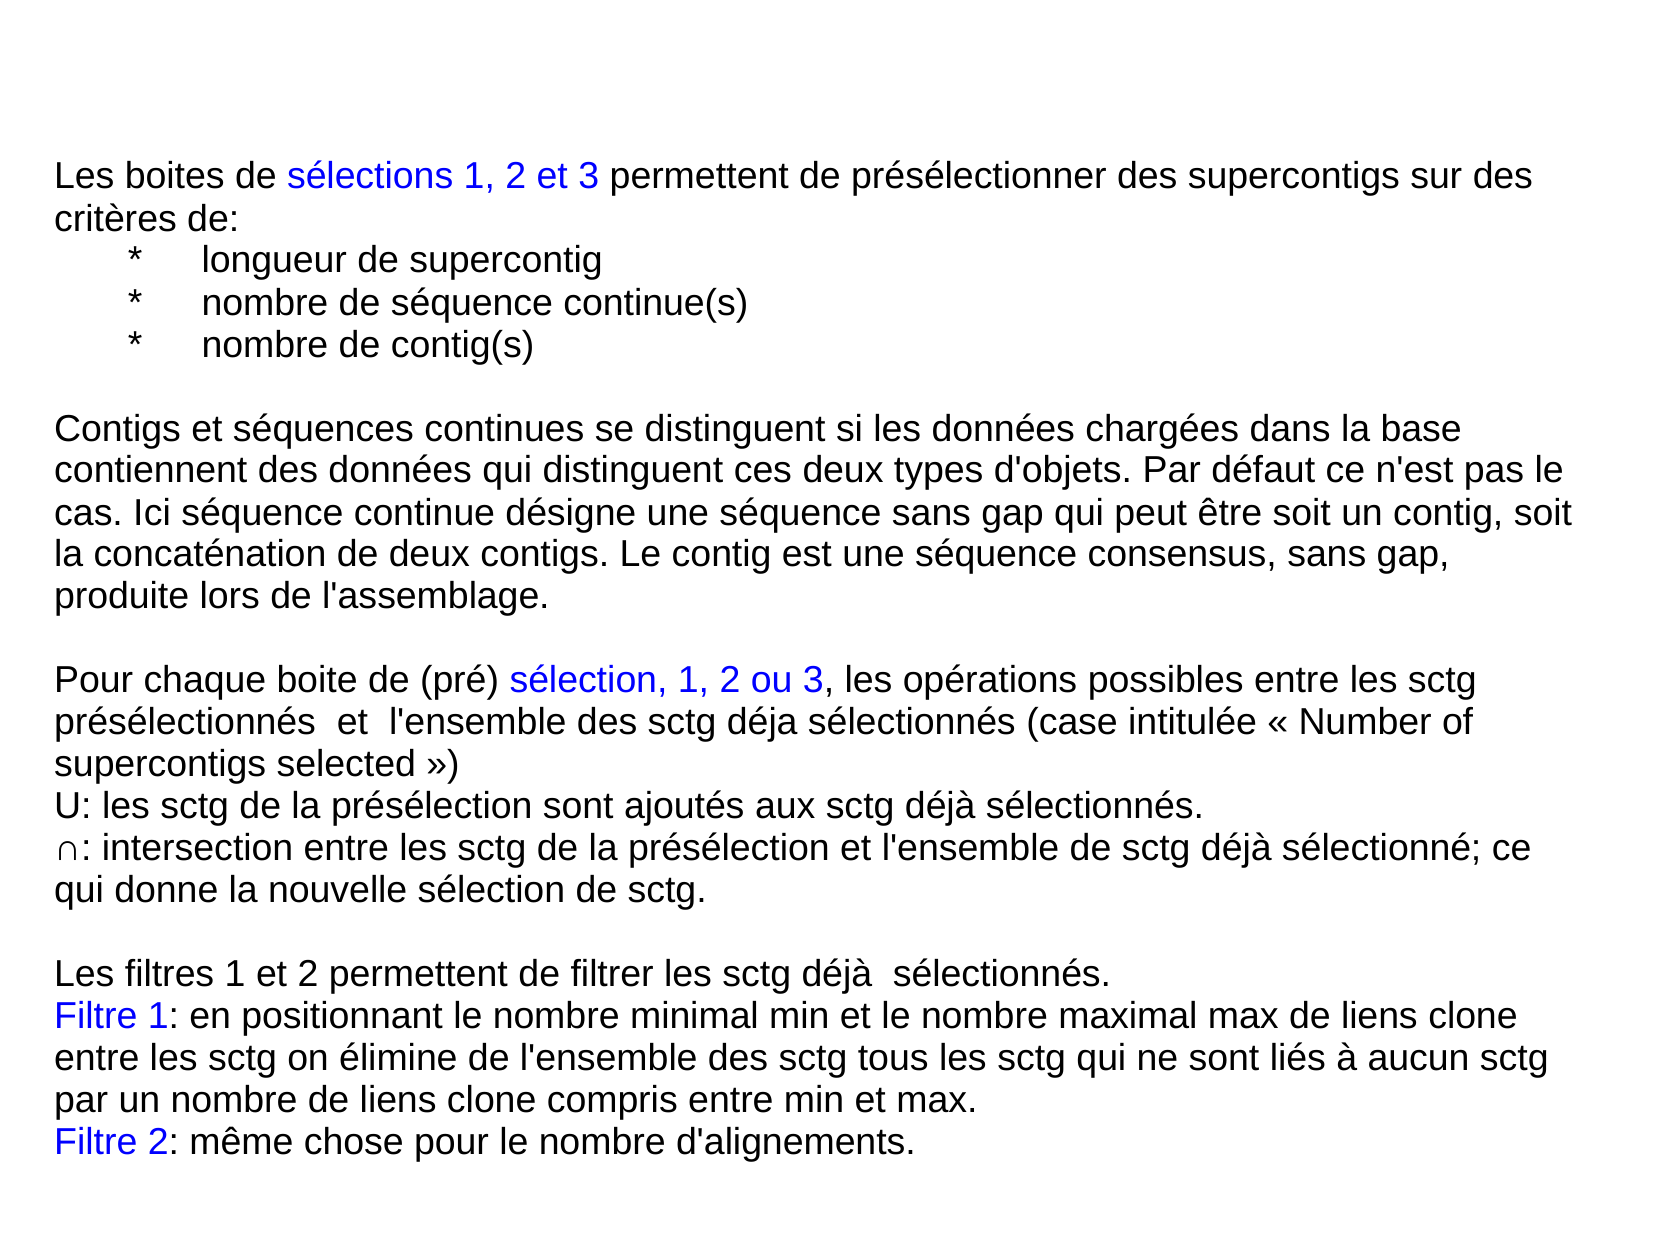

Les boites de sélections 1, 2 et 3 permettent de présélectionner des supercontigs sur des critères de:
	*	longueur de supercontig
	*	nombre de séquence continue(s)
	*	nombre de contig(s)
Contigs et séquences continues se distinguent si les données chargées dans la base
contiennent des données qui distinguent ces deux types d'objets. Par défaut ce n'est pas le
cas. Ici séquence continue désigne une séquence sans gap qui peut être soit un contig, soit la concaténation de deux contigs. Le contig est une séquence consensus, sans gap, produite lors de l'assemblage.
Pour chaque boite de (pré) sélection, 1, 2 ou 3, les opérations possibles entre les sctg présélectionnés et l'ensemble des sctg déja sélectionnés (case intitulée « Number of
supercontigs selected »)
U: les sctg de la présélection sont ajoutés aux sctg déjà sélectionnés.
∩: intersection entre les sctg de la présélection et l'ensemble de sctg déjà sélectionné; ce qui donne la nouvelle sélection de sctg.
Les filtres 1 et 2 permettent de filtrer les sctg déjà sélectionnés.
Filtre 1: en positionnant le nombre minimal min et le nombre maximal max de liens clone
entre les sctg on élimine de l'ensemble des sctg tous les sctg qui ne sont liés à aucun sctg
par un nombre de liens clone compris entre min et max.
Filtre 2: même chose pour le nombre d'alignements.